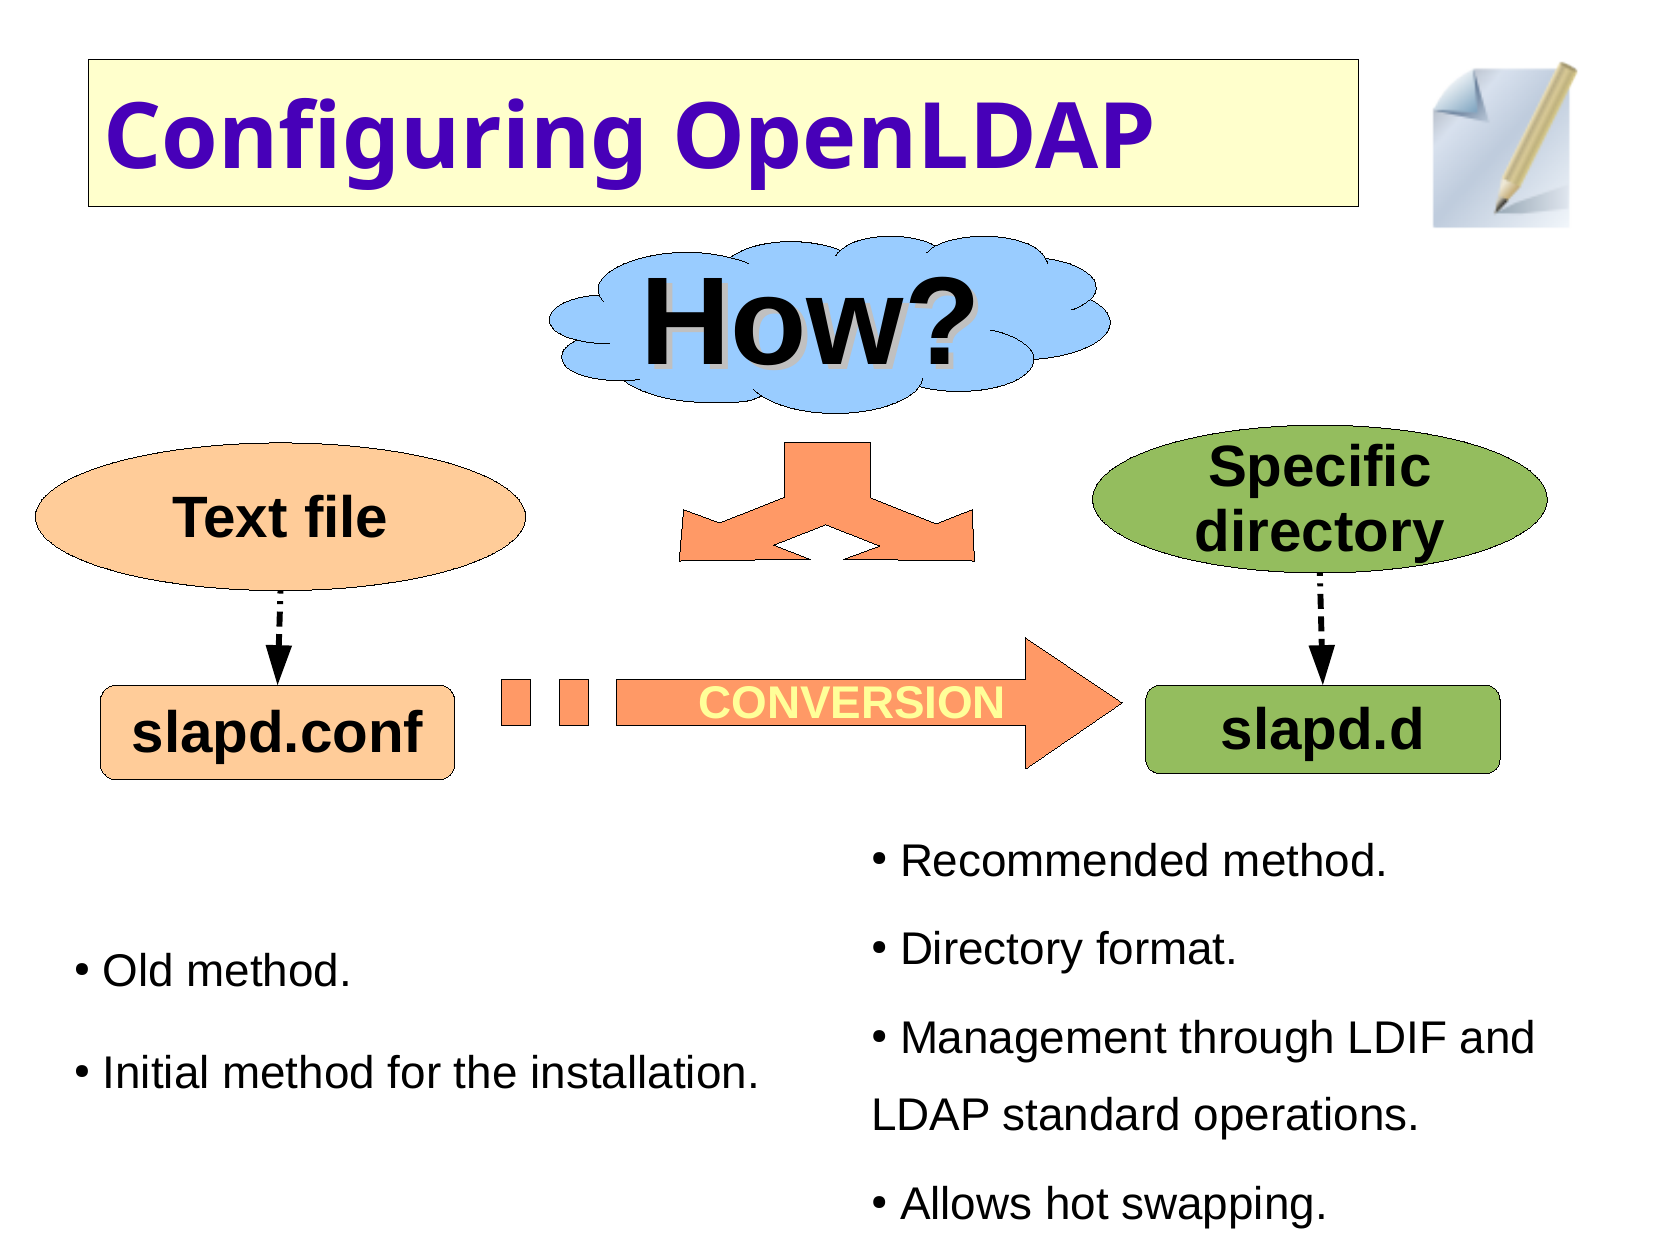

Configuring OpenLDAP
How?
Specific directory
Text file
CONVERSION
slapd.conf
slapd.d
 Recommended method.
 Directory format.
 Management through LDIF and LDAP standard operations.
 Allows hot swapping.
 Old method.
 Initial method for the installation.